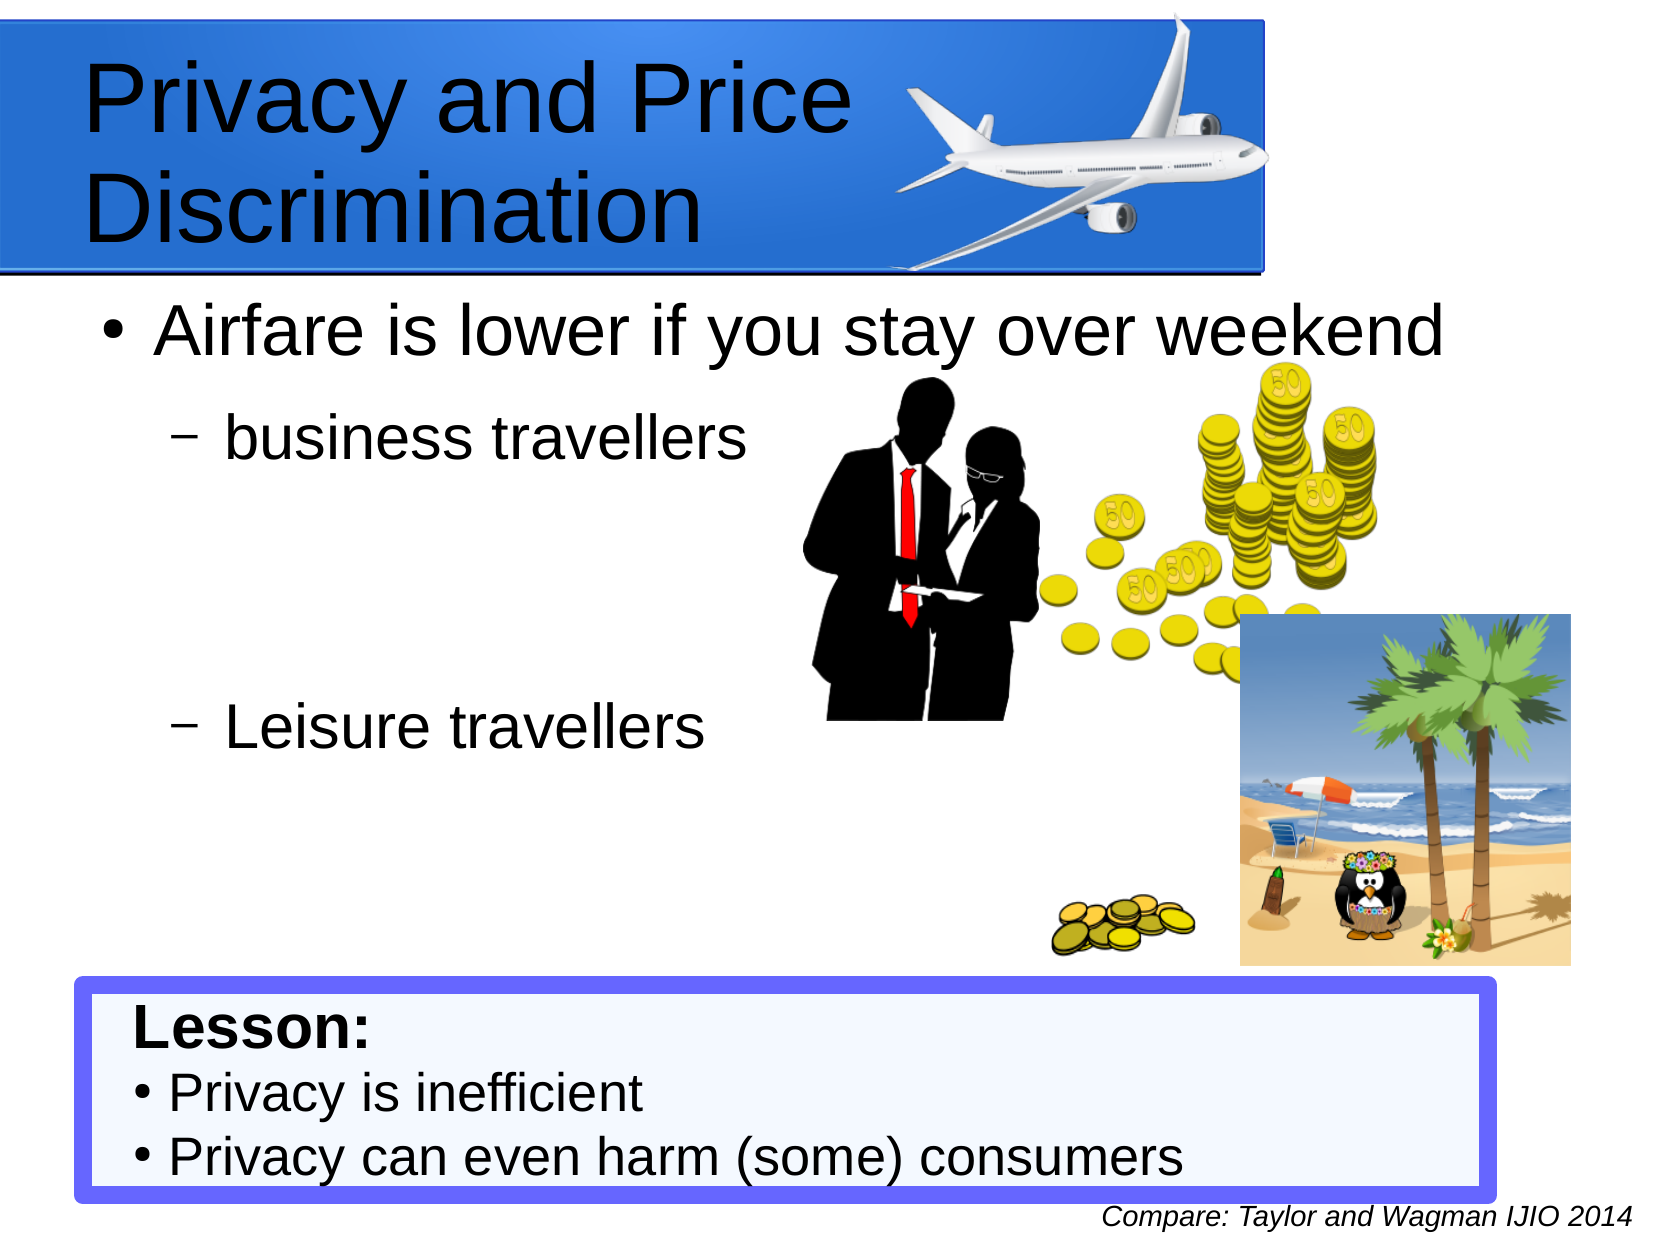

# Privacy and Price Discrimination
Airfare is lower if you stay over weekend
business travellers
Leisure travellers
Lesson:
Privacy is inefficient
Privacy can even harm (some) consumers
Compare: Taylor and Wagman IJIO 2014